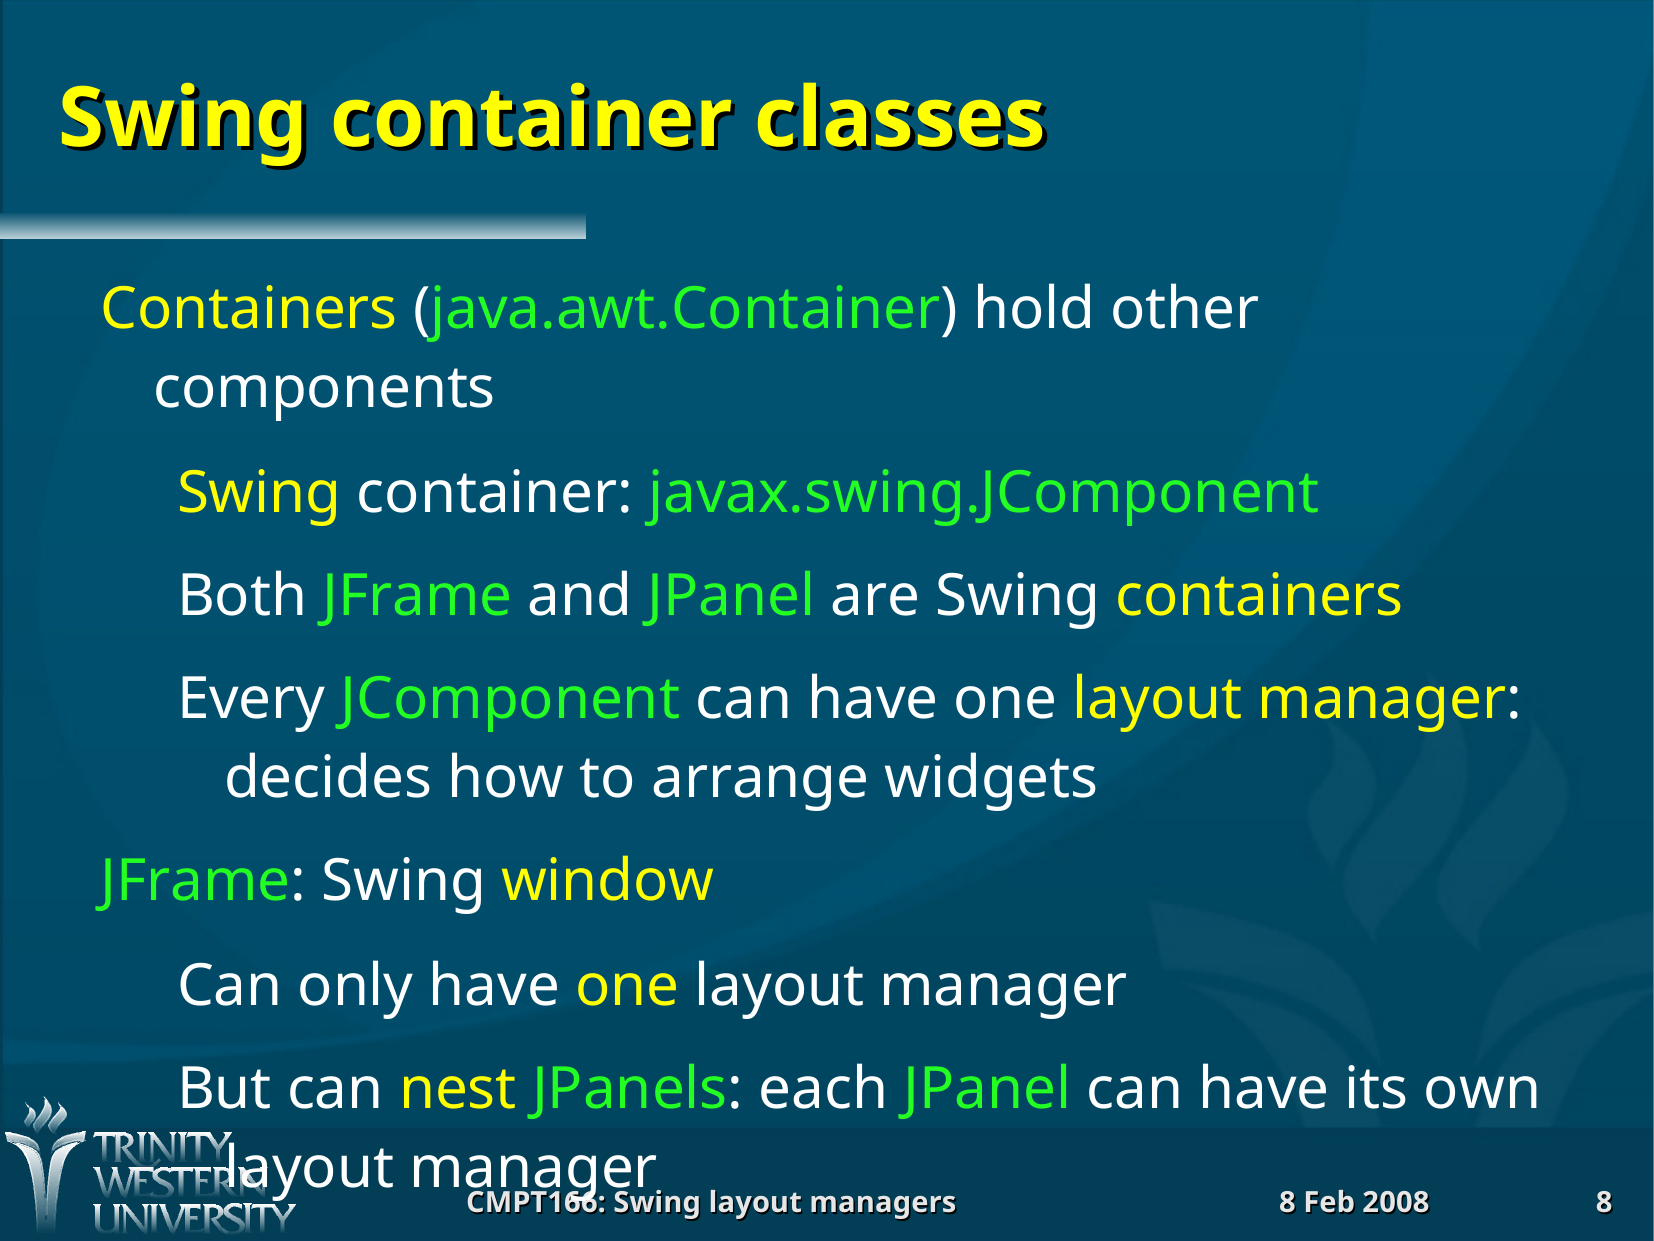

# Swing container classes
Containers (java.awt.Container) hold other components
Swing container: javax.swing.JComponent
Both JFrame and JPanel are Swing containers
Every JComponent can have one layout manager: decides how to arrange widgets
JFrame: Swing window
Can only have one layout manager
But can nest JPanels: each JPanel can have its own layout manager
CMPT166: Swing layout managers
8 Feb 2008
8